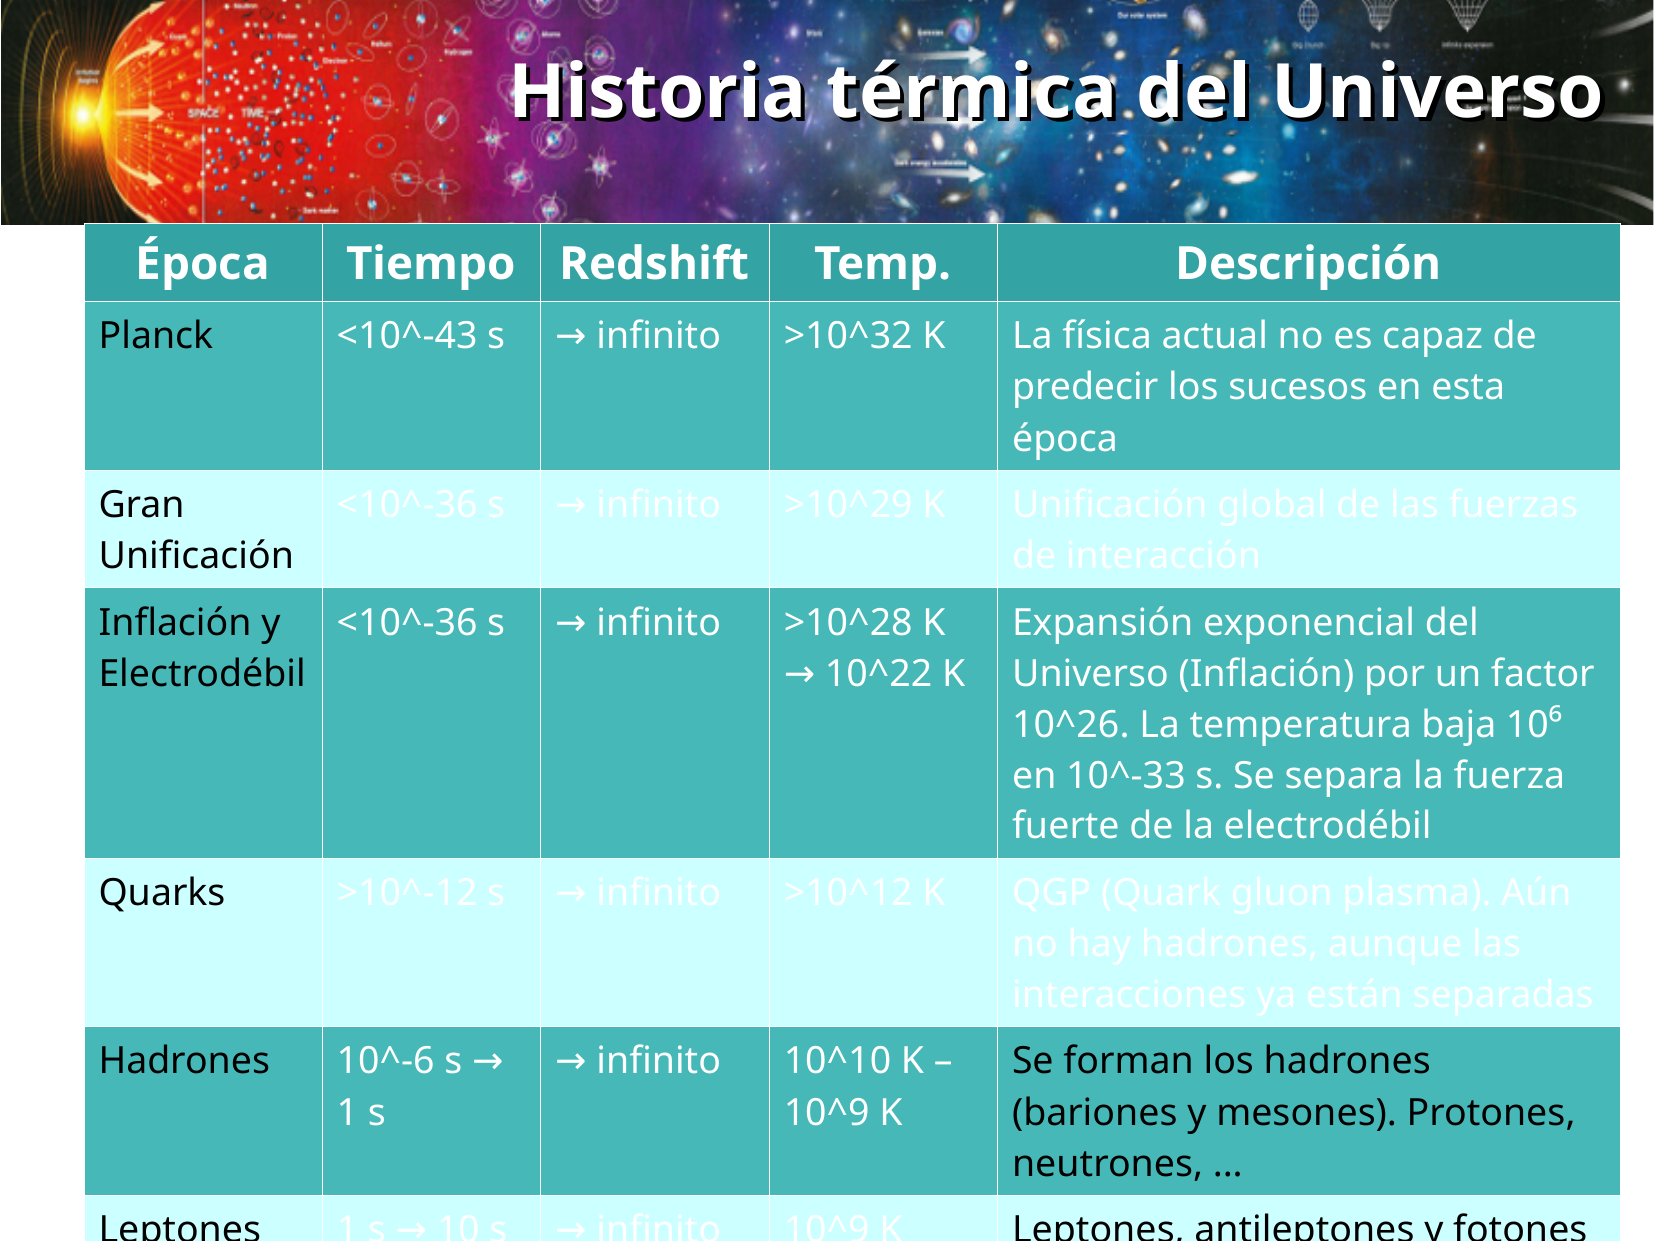

# Historia térmica del Universo
| Época | Tiempo | Redshift | Temp. | Descripción |
| --- | --- | --- | --- | --- |
| Planck | <10^-43 s | → infinito | >10^32 K | La física actual no es capaz de predecir los sucesos en esta época |
| Gran Unificación | <10^-36 s | → infinito | >10^29 K | Unificación global de las fuerzas de interacción |
| Inflación y Electrodébil | <10^-36 s | → infinito | >10^28 K → 10^22 K | Expansión exponencial del Universo (Inflación) por un factor 10^26. La temperatura baja 10⁶ en 10^-33 s. Se separa la fuerza fuerte de la electrodébil |
| Quarks | >10^-12 s | → infinito | >10^12 K | QGP (Quark gluon plasma). Aún no hay hadrones, aunque las interacciones ya están separadas |
| Hadrones | 10^-6 s → 1 s | → infinito | 10^10 K – 10^9 K | Se forman los hadrones (bariones y mesones). Protones, neutrones, ... |
| Leptones | 1 s → 10 s | → infinito | 10^9 K | Leptones, antileptones y fotones en equilibrio térmico (creación de pares) |
Nov 24, 2017
H. Asorey - IPAC 2017 - 16
38